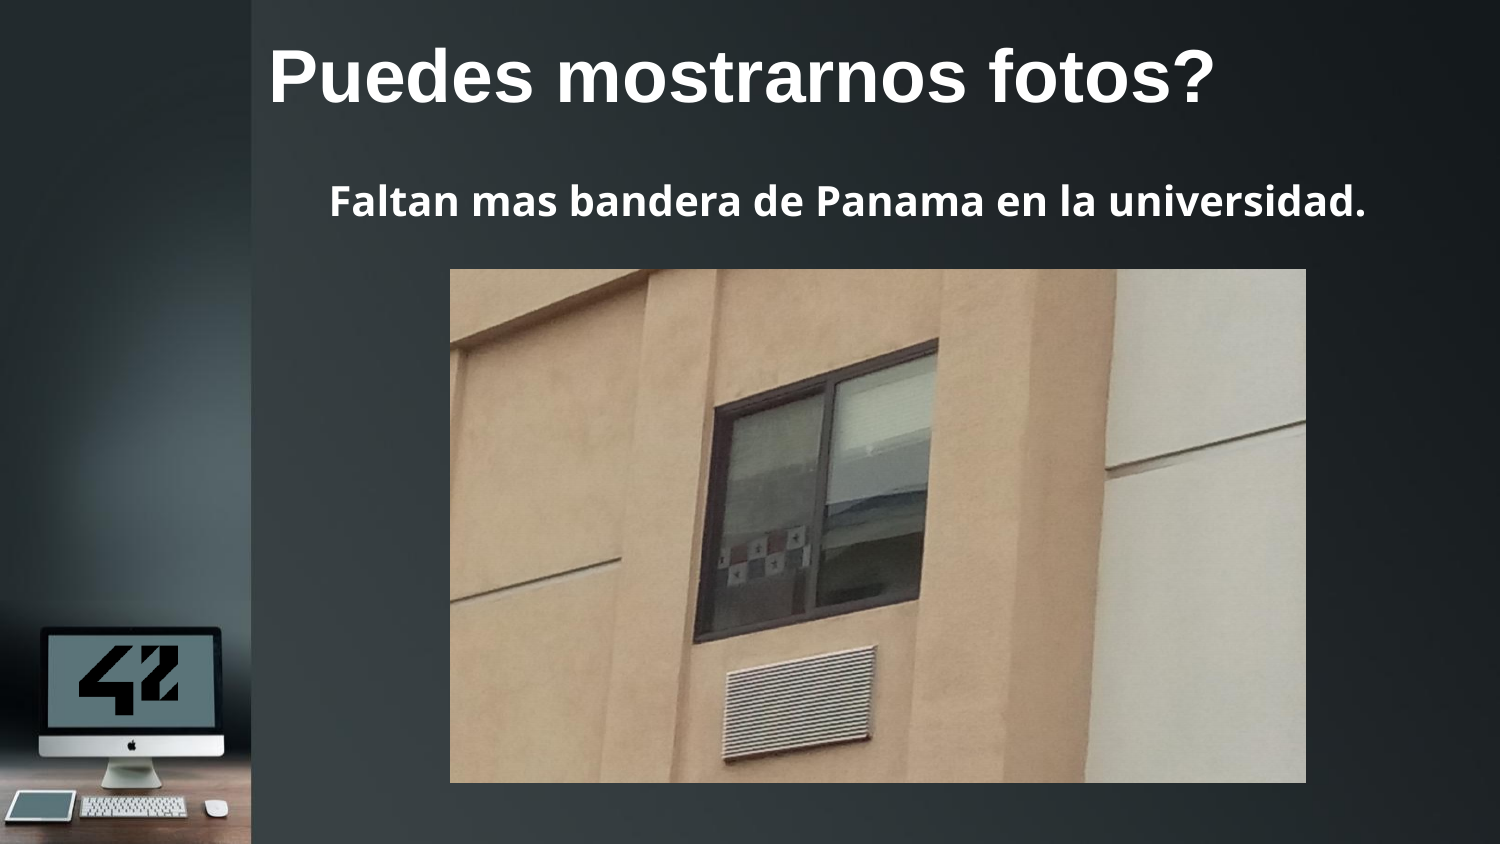

# Puedes mostrarnos fotos?
Faltan mas bandera de Panama en la universidad.